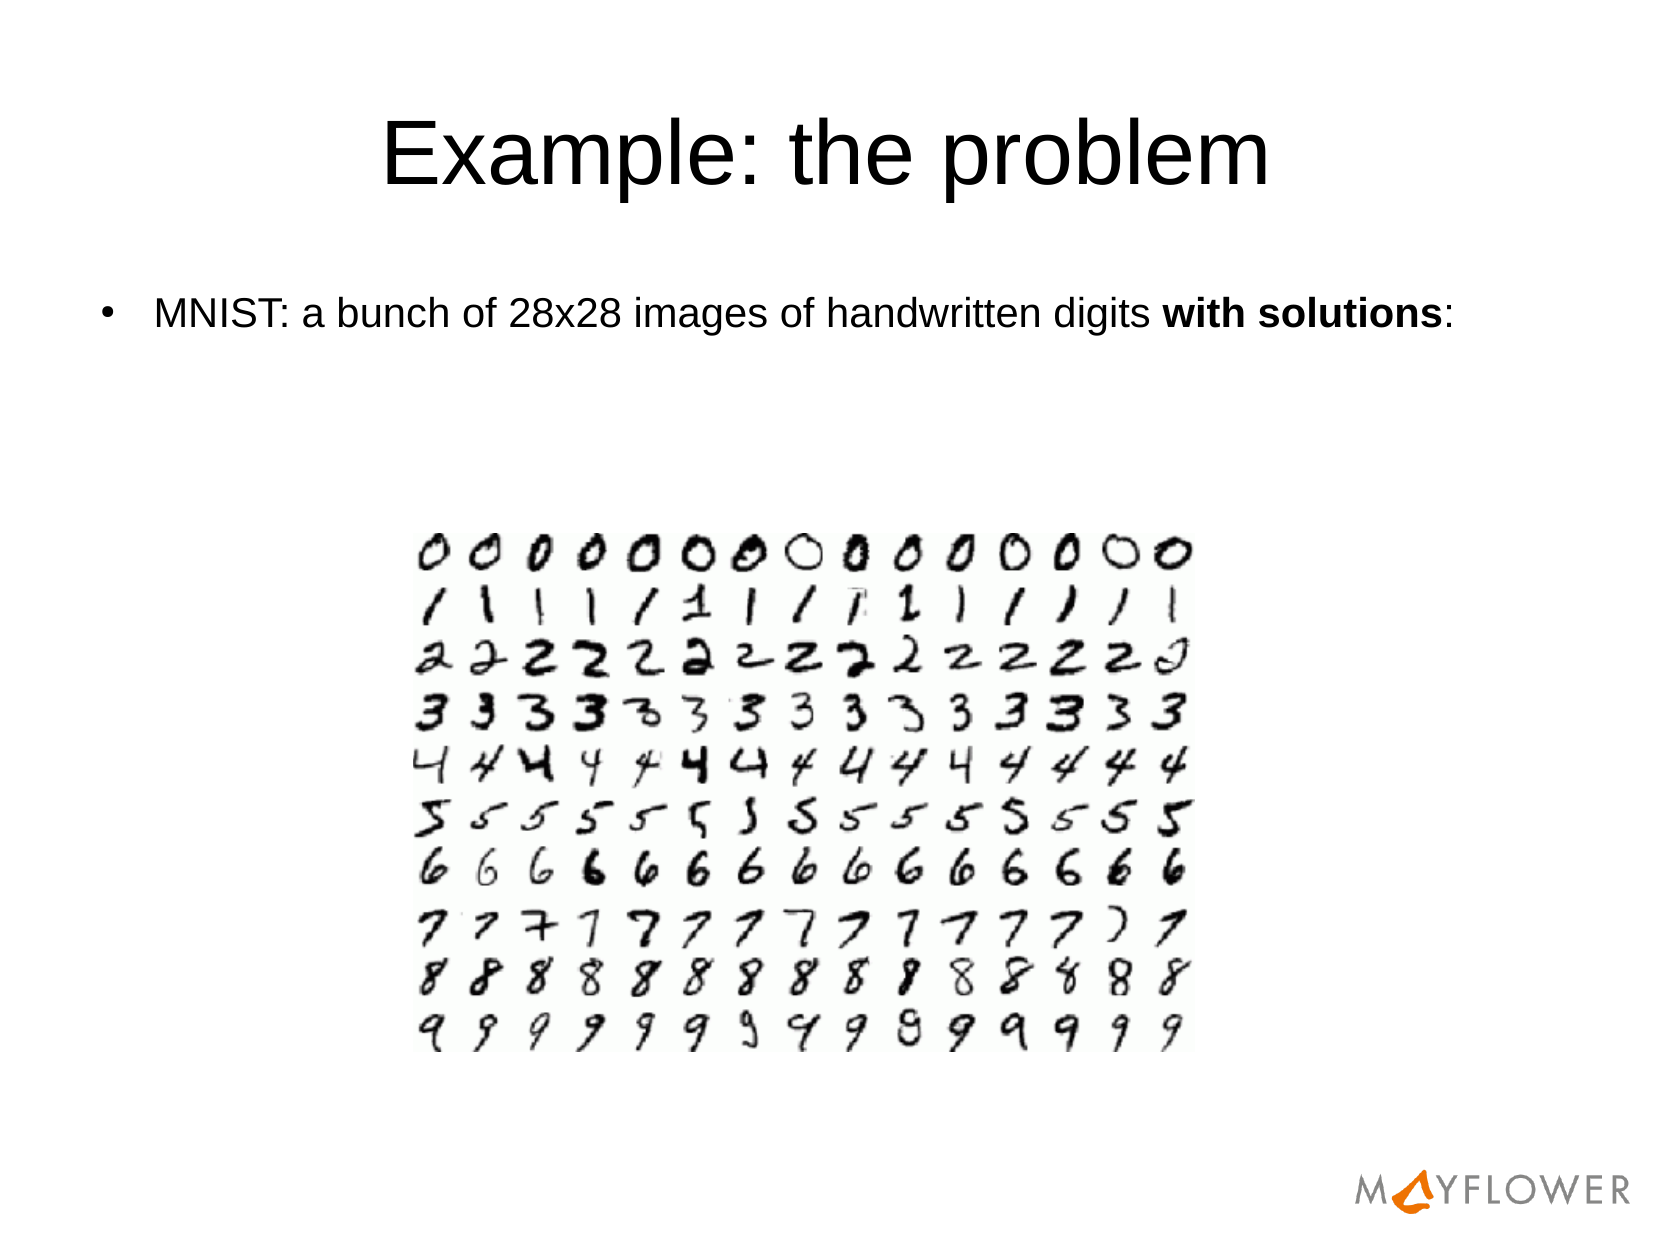

# Example: the problem
MNIST: a bunch of 28x28 images of handwritten digits with solutions: